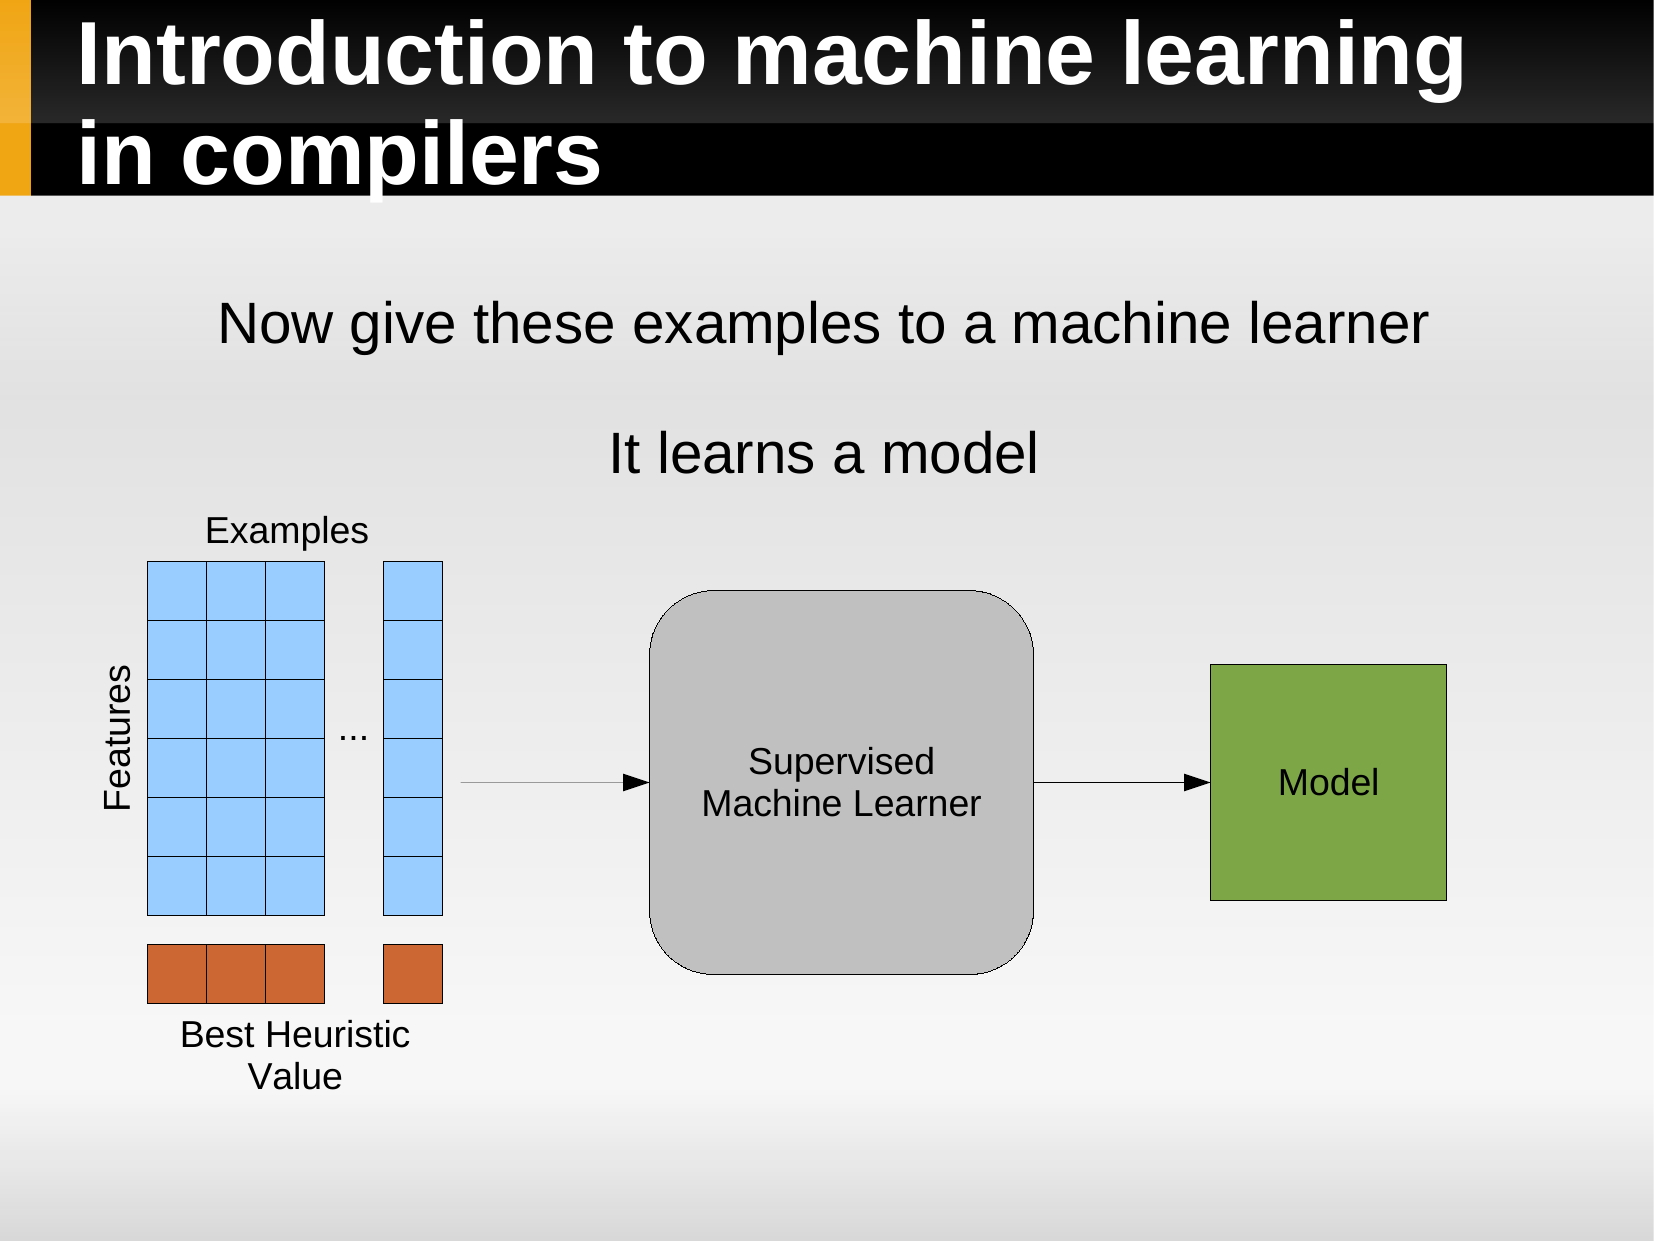

# Introduction to machine learning in compilers
Now give these examples to a machine learner
It learns a model
Examples
...
Supervised
Machine Learner
Model
Features
Best Heuristic Value